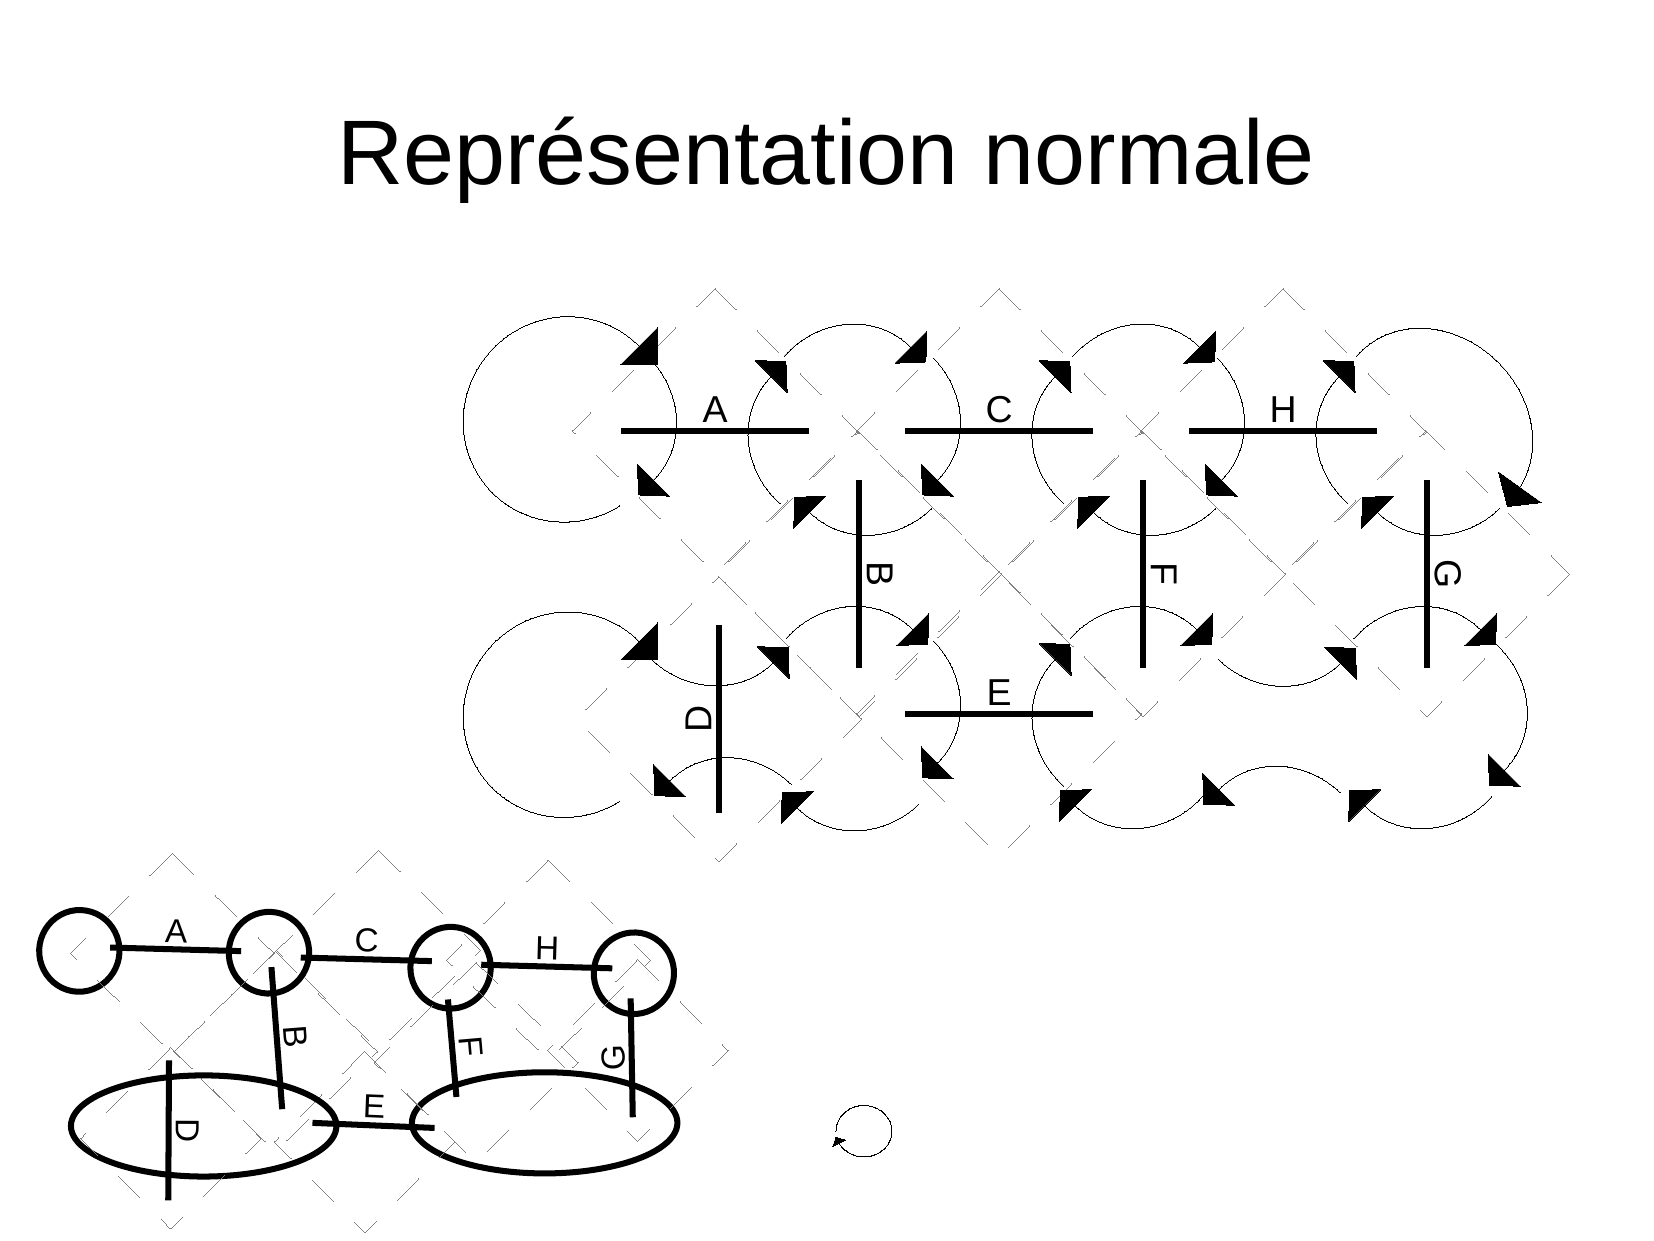

# Représentation normale
A
C
H
B
F
G
D
E
A
C
H
B
G
F
D
E